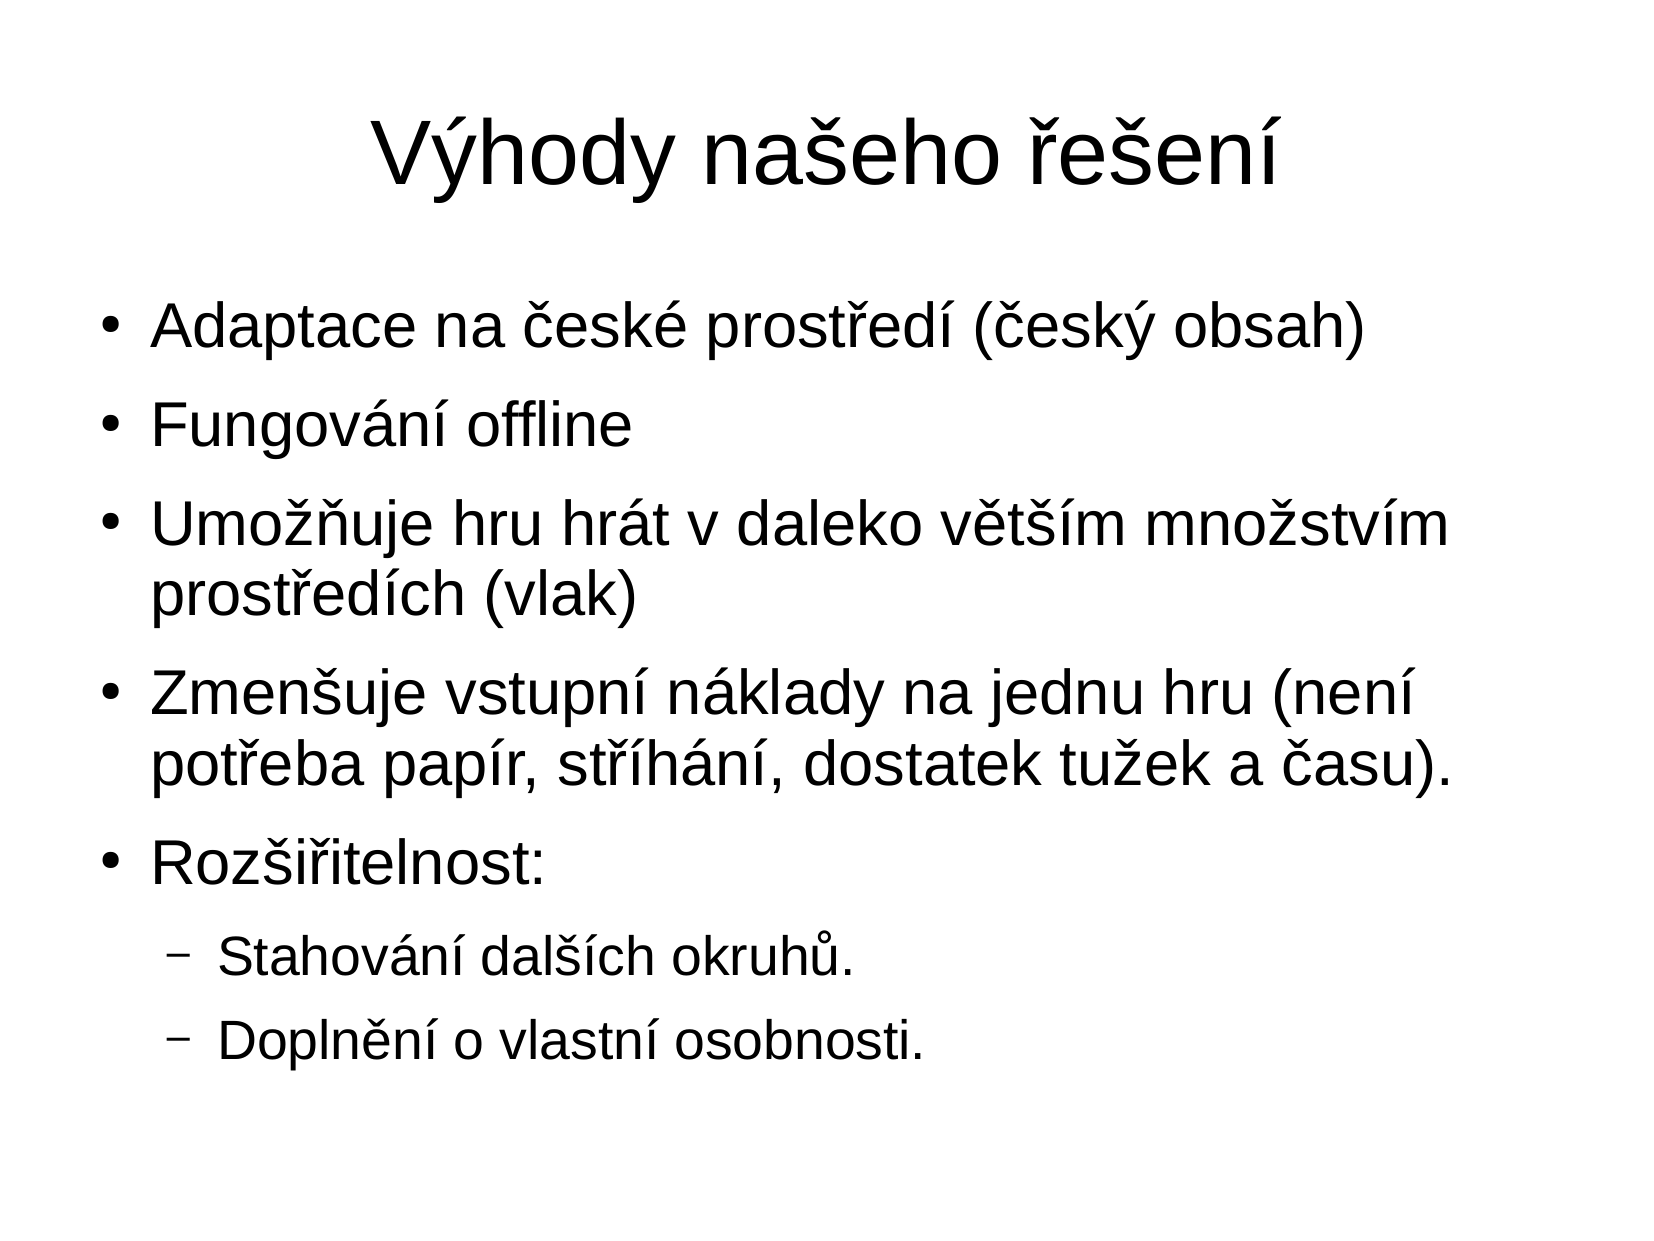

# Výhody našeho řešení
Adaptace na české prostředí (český obsah)
Fungování offline
Umožňuje hru hrát v daleko větším množstvím prostředích (vlak)
Zmenšuje vstupní náklady na jednu hru (není potřeba papír, stříhání, dostatek tužek a času).
Rozšiřitelnost:
Stahování dalších okruhů.
Doplnění o vlastní osobnosti.